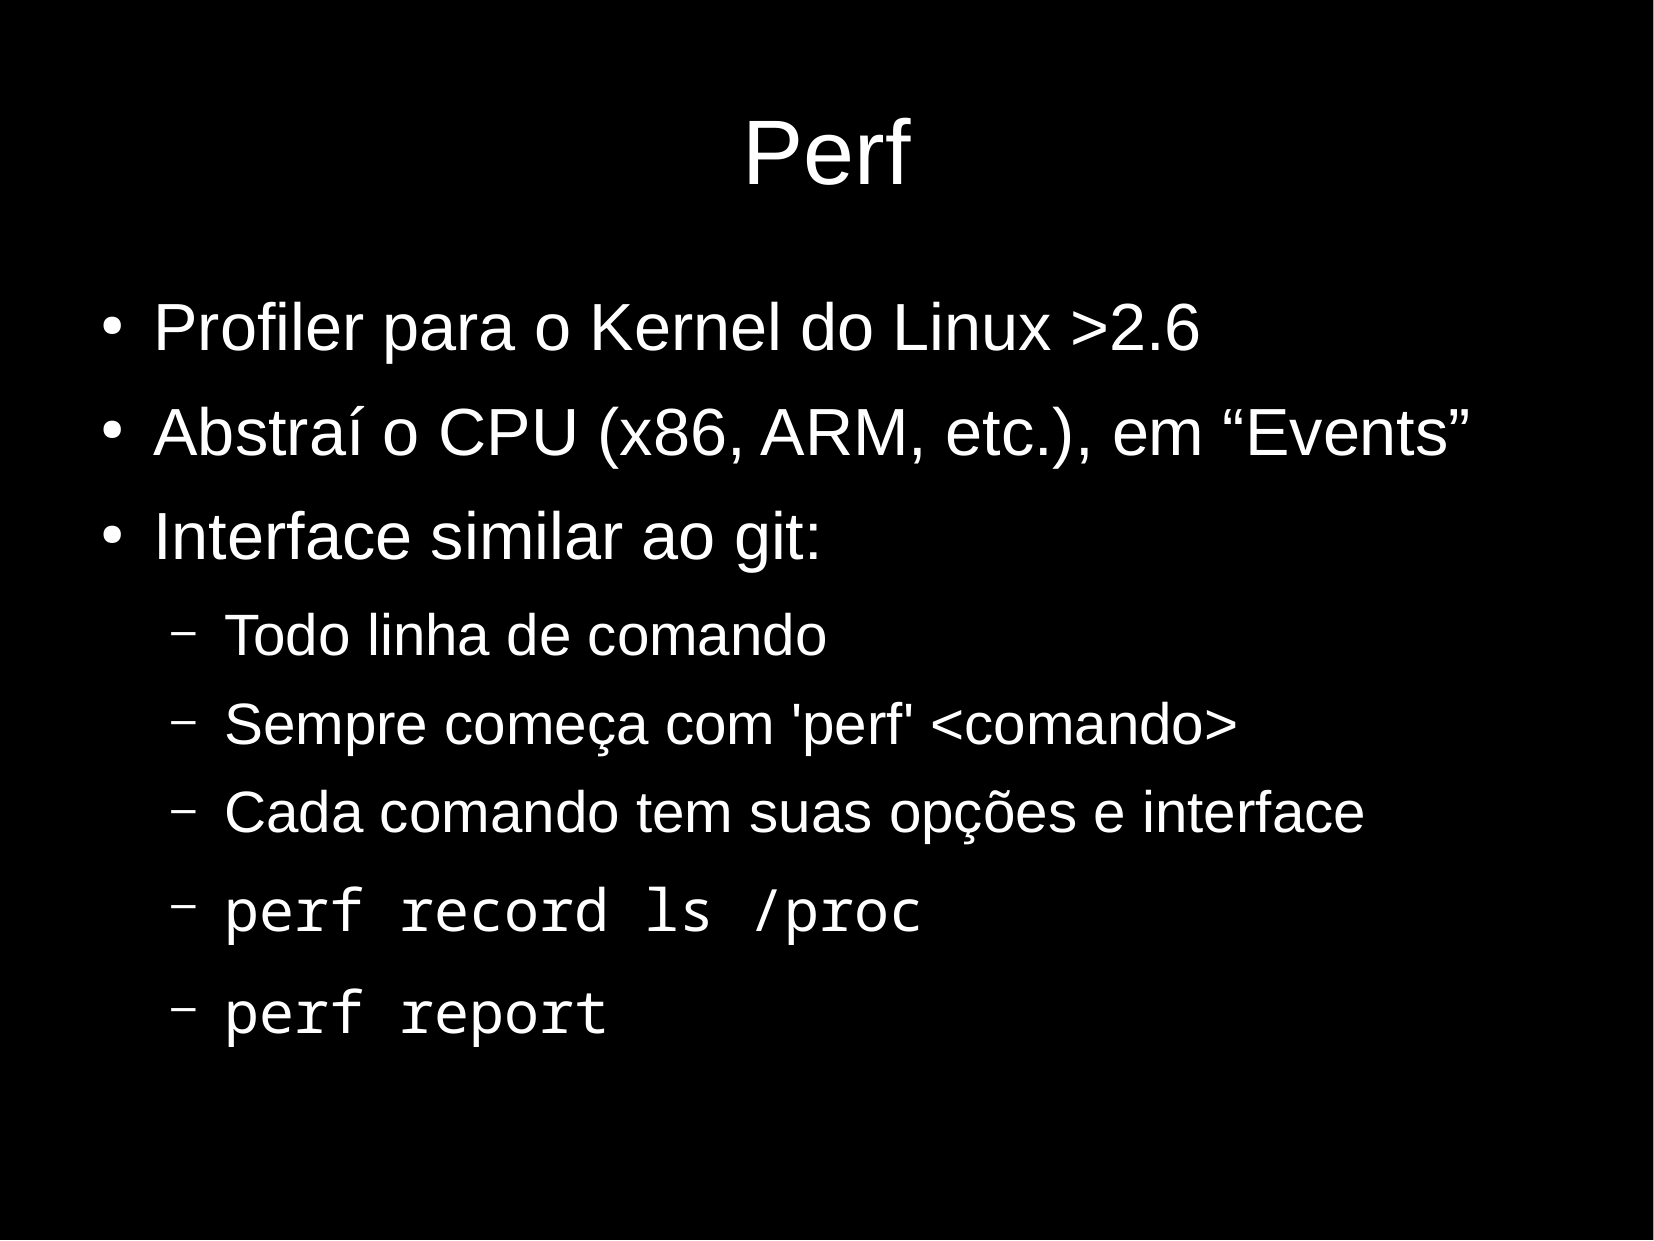

# Perf
Profiler para o Kernel do Linux >2.6
Abstraí o CPU (x86, ARM, etc.), em “Events”
Interface similar ao git:
Todo linha de comando
Sempre começa com 'perf' <comando>
Cada comando tem suas opções e interface
perf record ls /proc
perf report